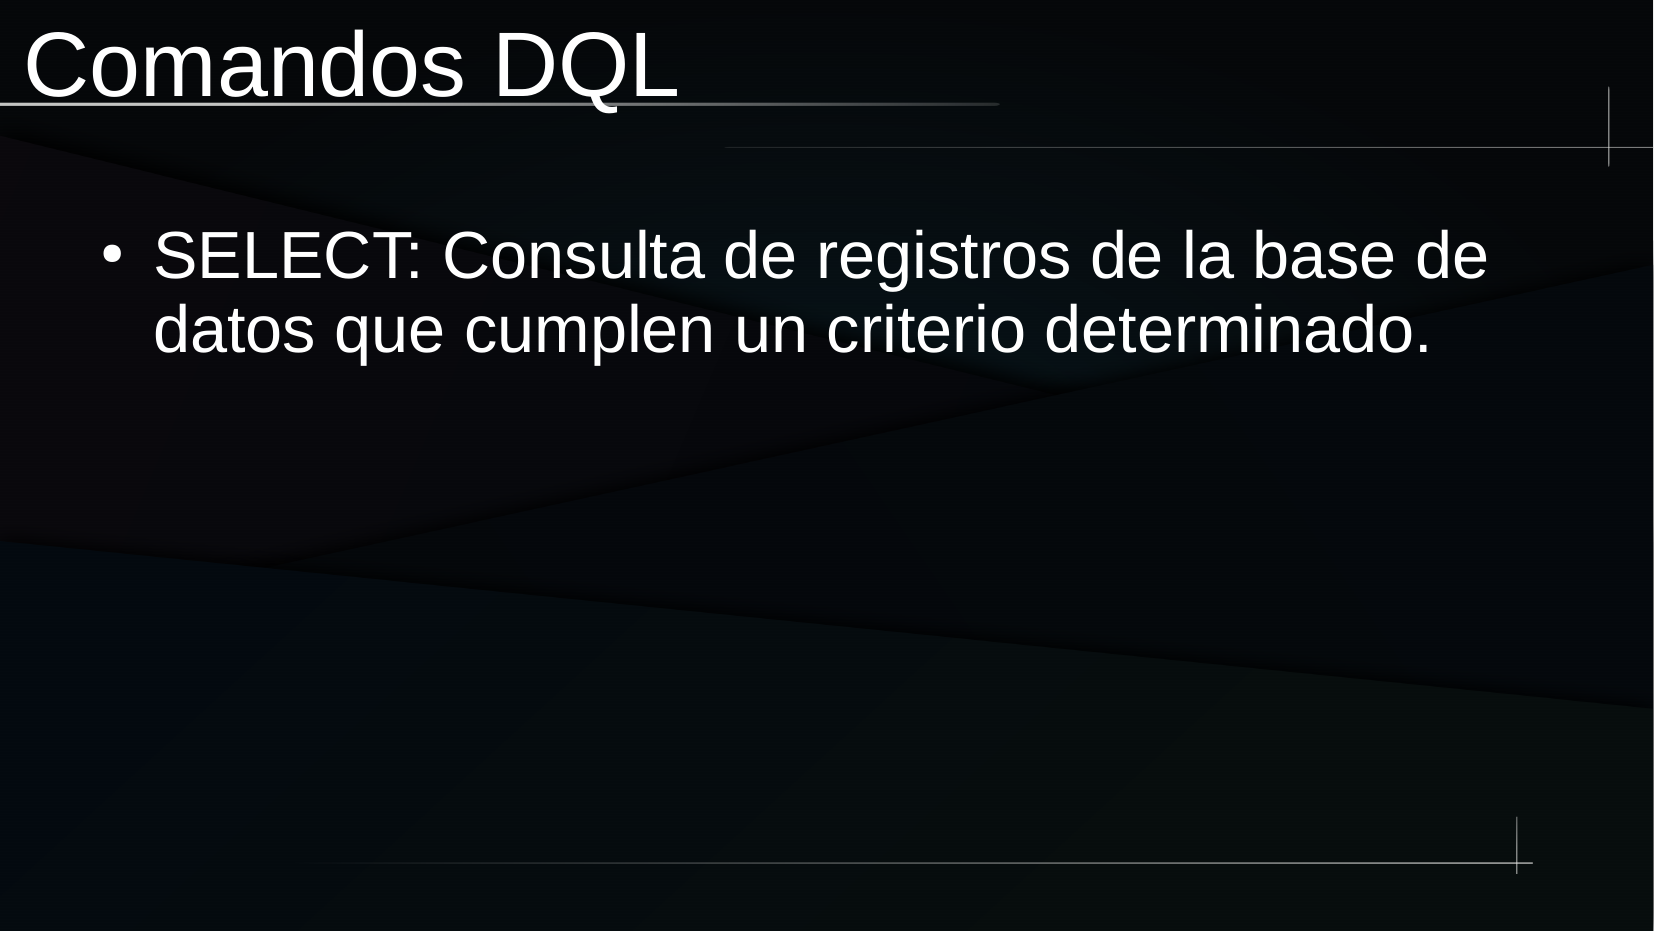

# Comandos DQL
SELECT: Consulta de registros de la base de datos que cumplen un criterio determinado.